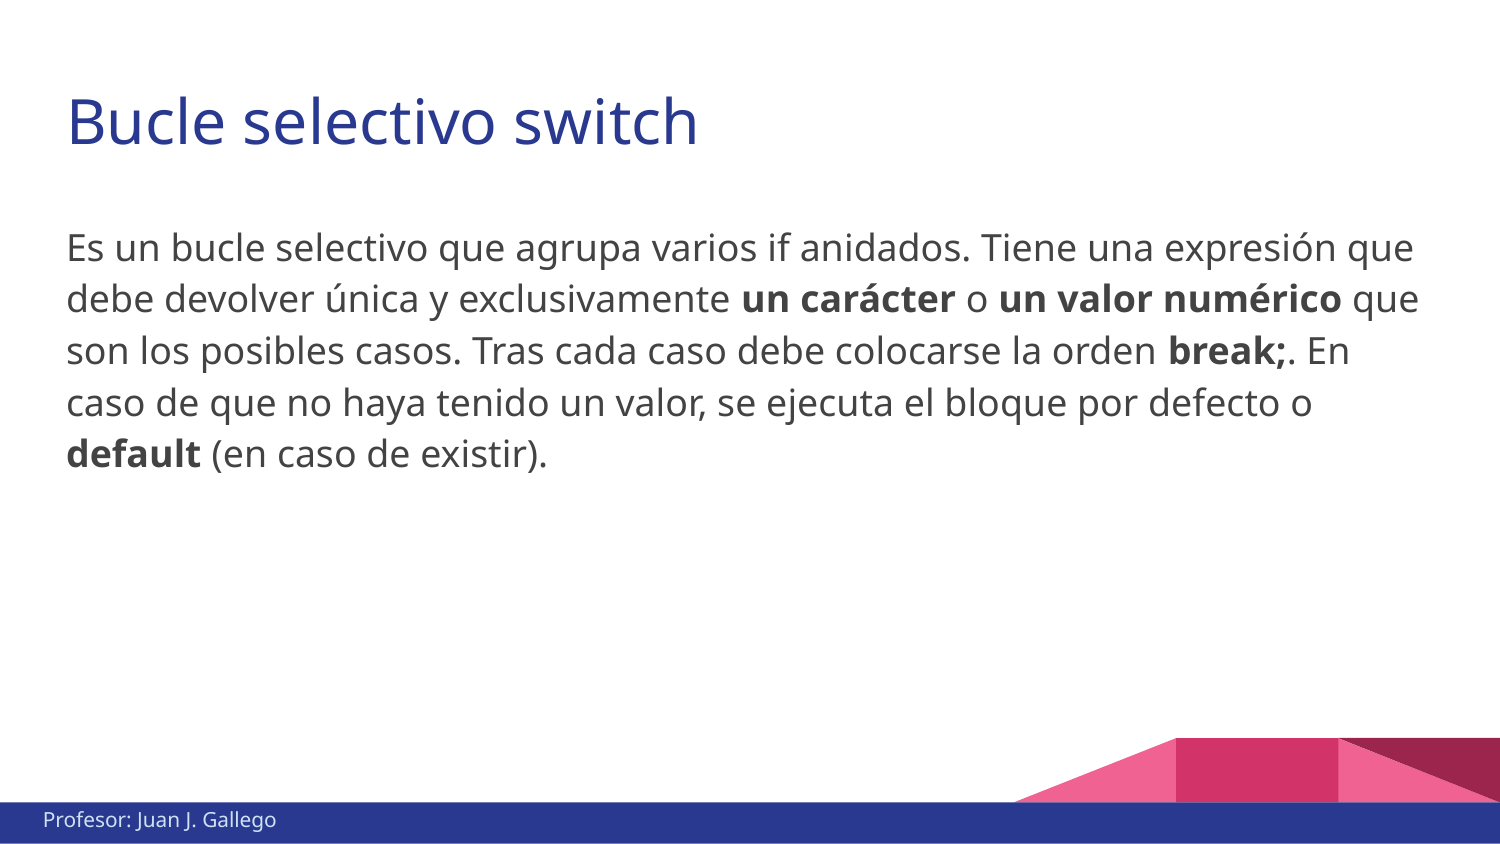

# Bucle selectivo switch
Es un bucle selectivo que agrupa varios if anidados. Tiene una expresión que debe devolver única y exclusivamente un carácter o un valor numérico que son los posibles casos. Tras cada caso debe colocarse la orden break;. En caso de que no haya tenido un valor, se ejecuta el bloque por defecto o default (en caso de existir).